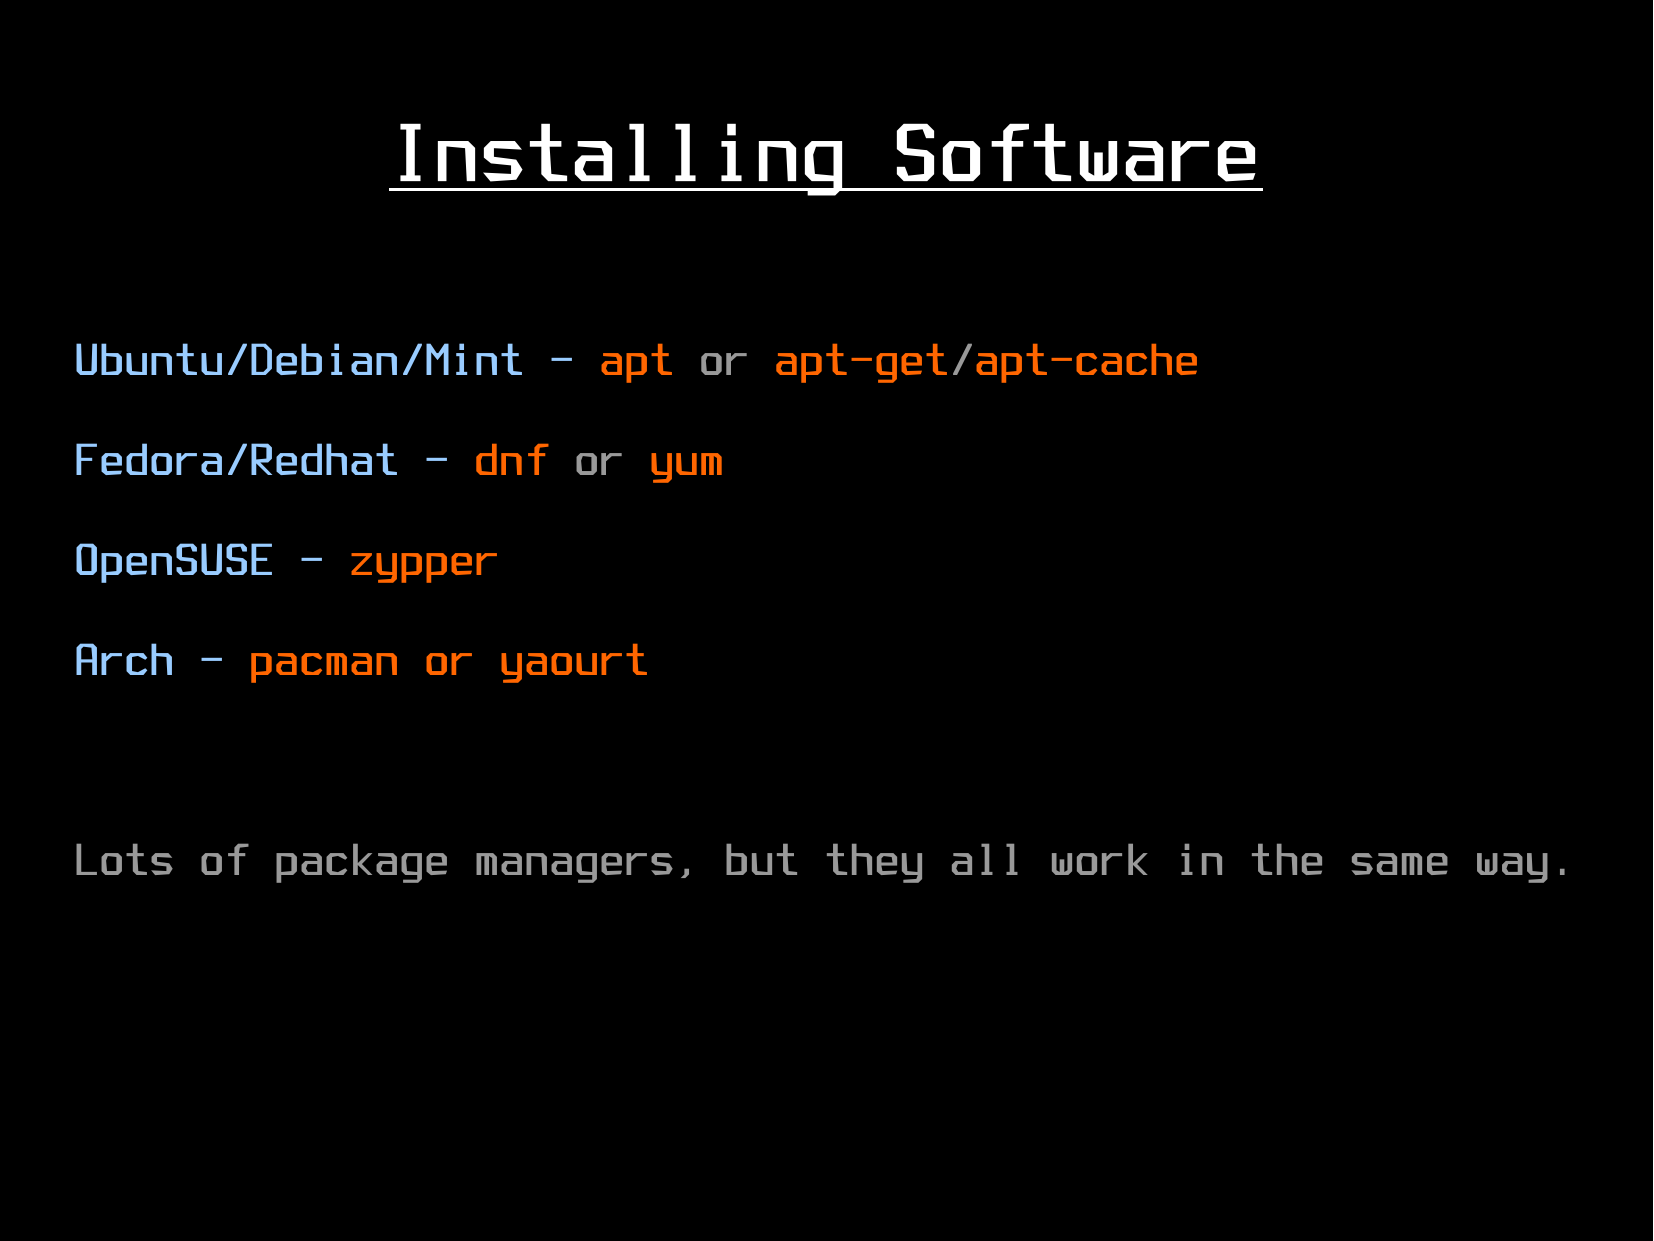

# Installing Software
Ubuntu/Debian/Mint - apt or apt-get/apt-cache
Fedora/Redhat - dnf or yum
OpenSUSE - zypper
Arch - pacman or yaourt
Lots of package managers, but they all work in the same way.